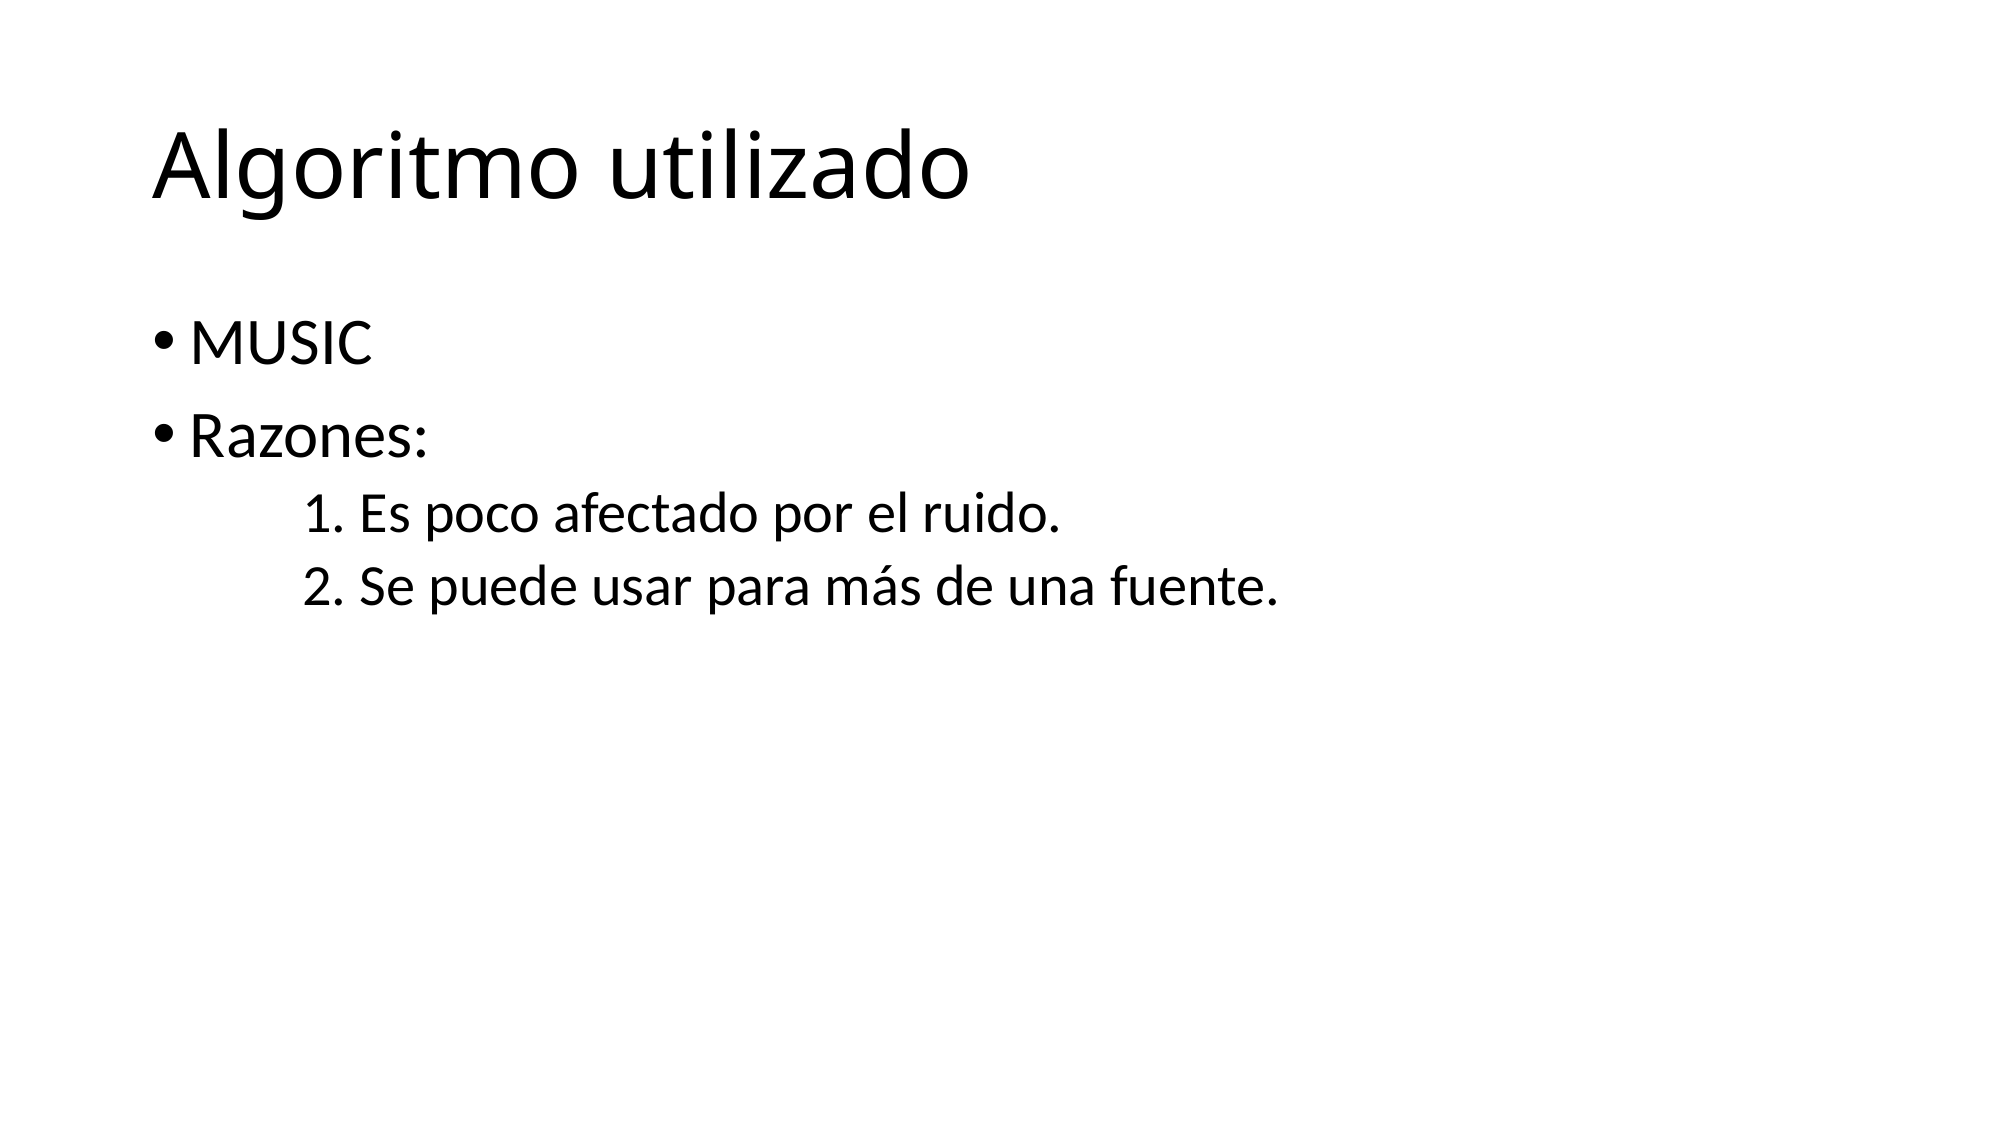

# Algoritmo utilizado
MUSIC
Razones:
1. Es poco afectado por el ruido.
2. Se puede usar para más de una fuente.